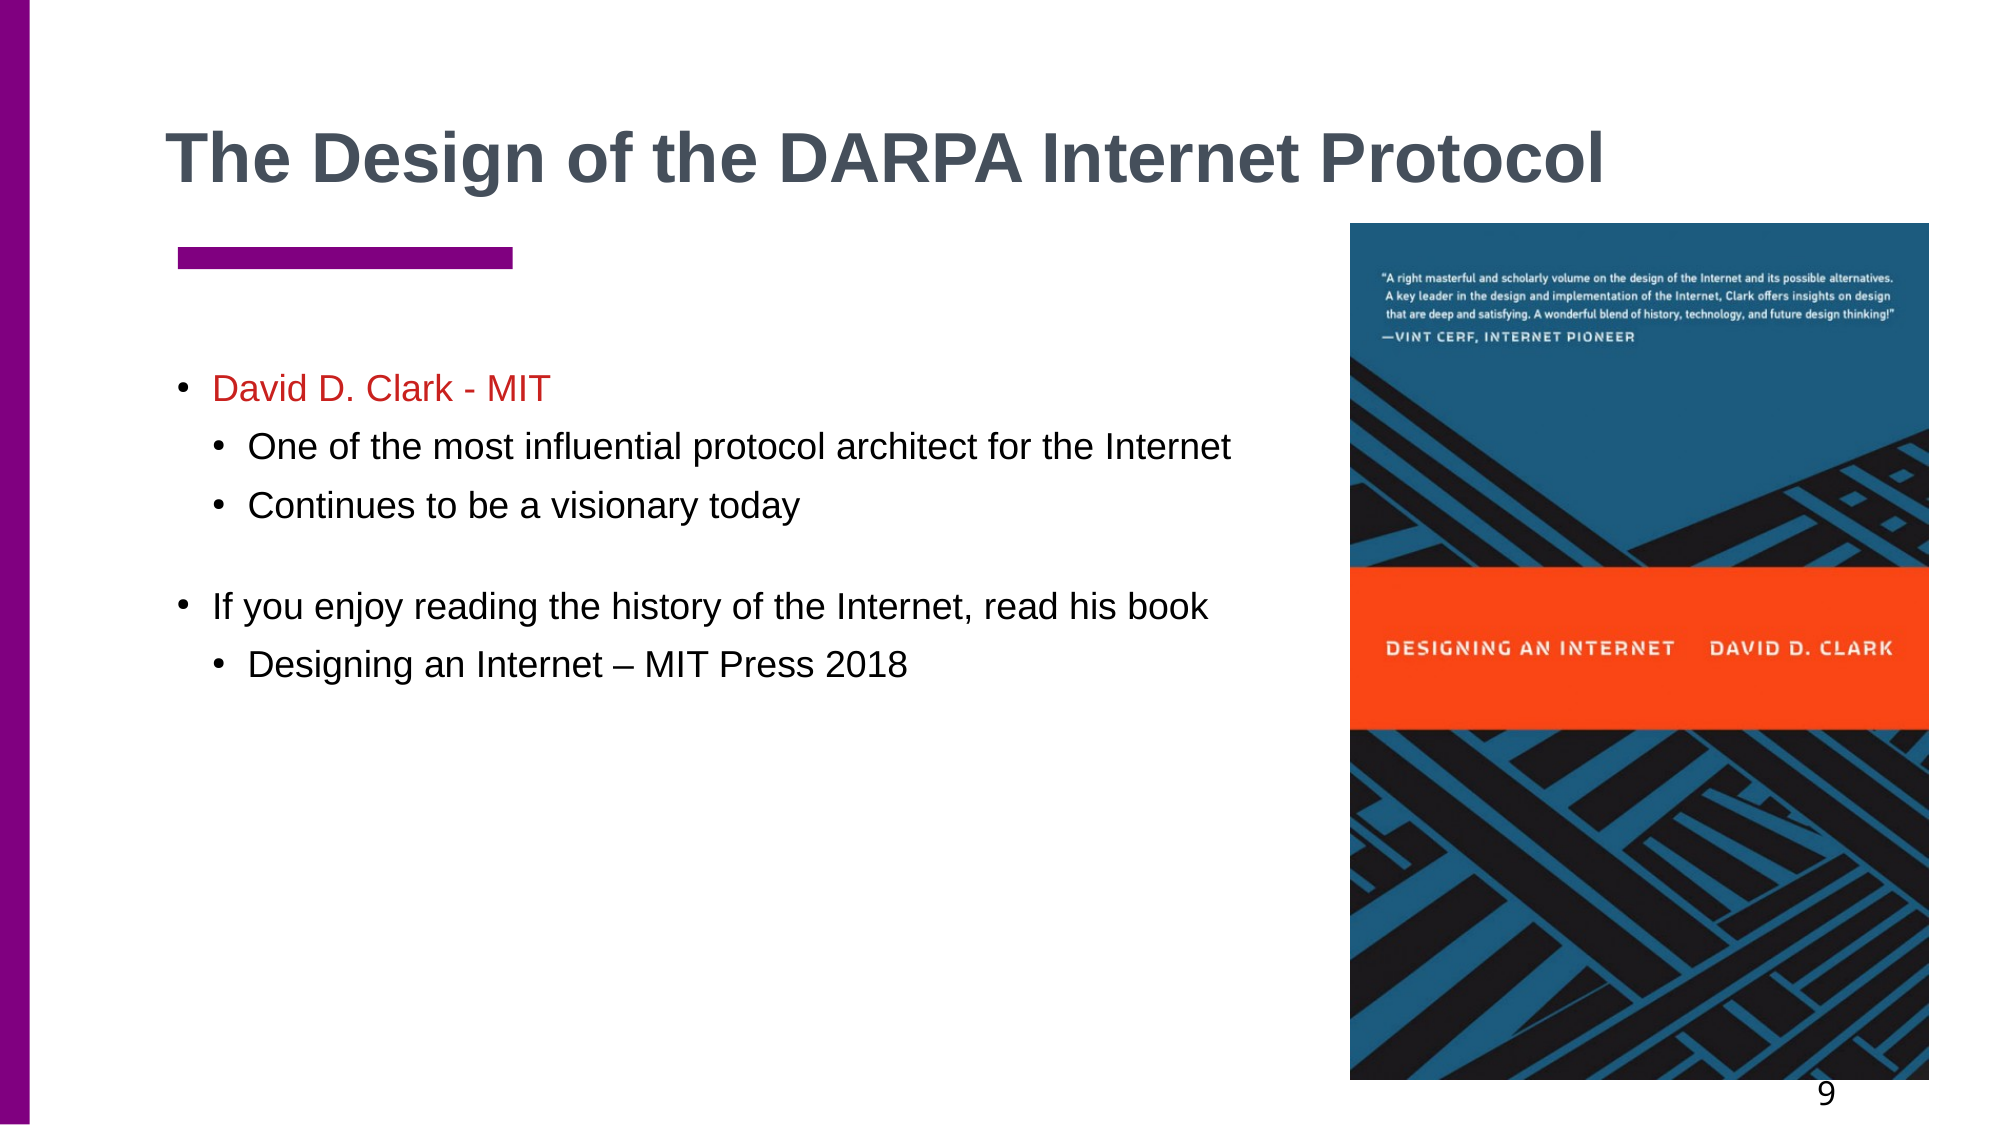

The Design of the DARPA Internet Protocol
David D. Clark - MIT
One of the most influential protocol architect for the Internet
Continues to be a visionary today
If you enjoy reading the history of the Internet, read his book
Designing an Internet – MIT Press 2018